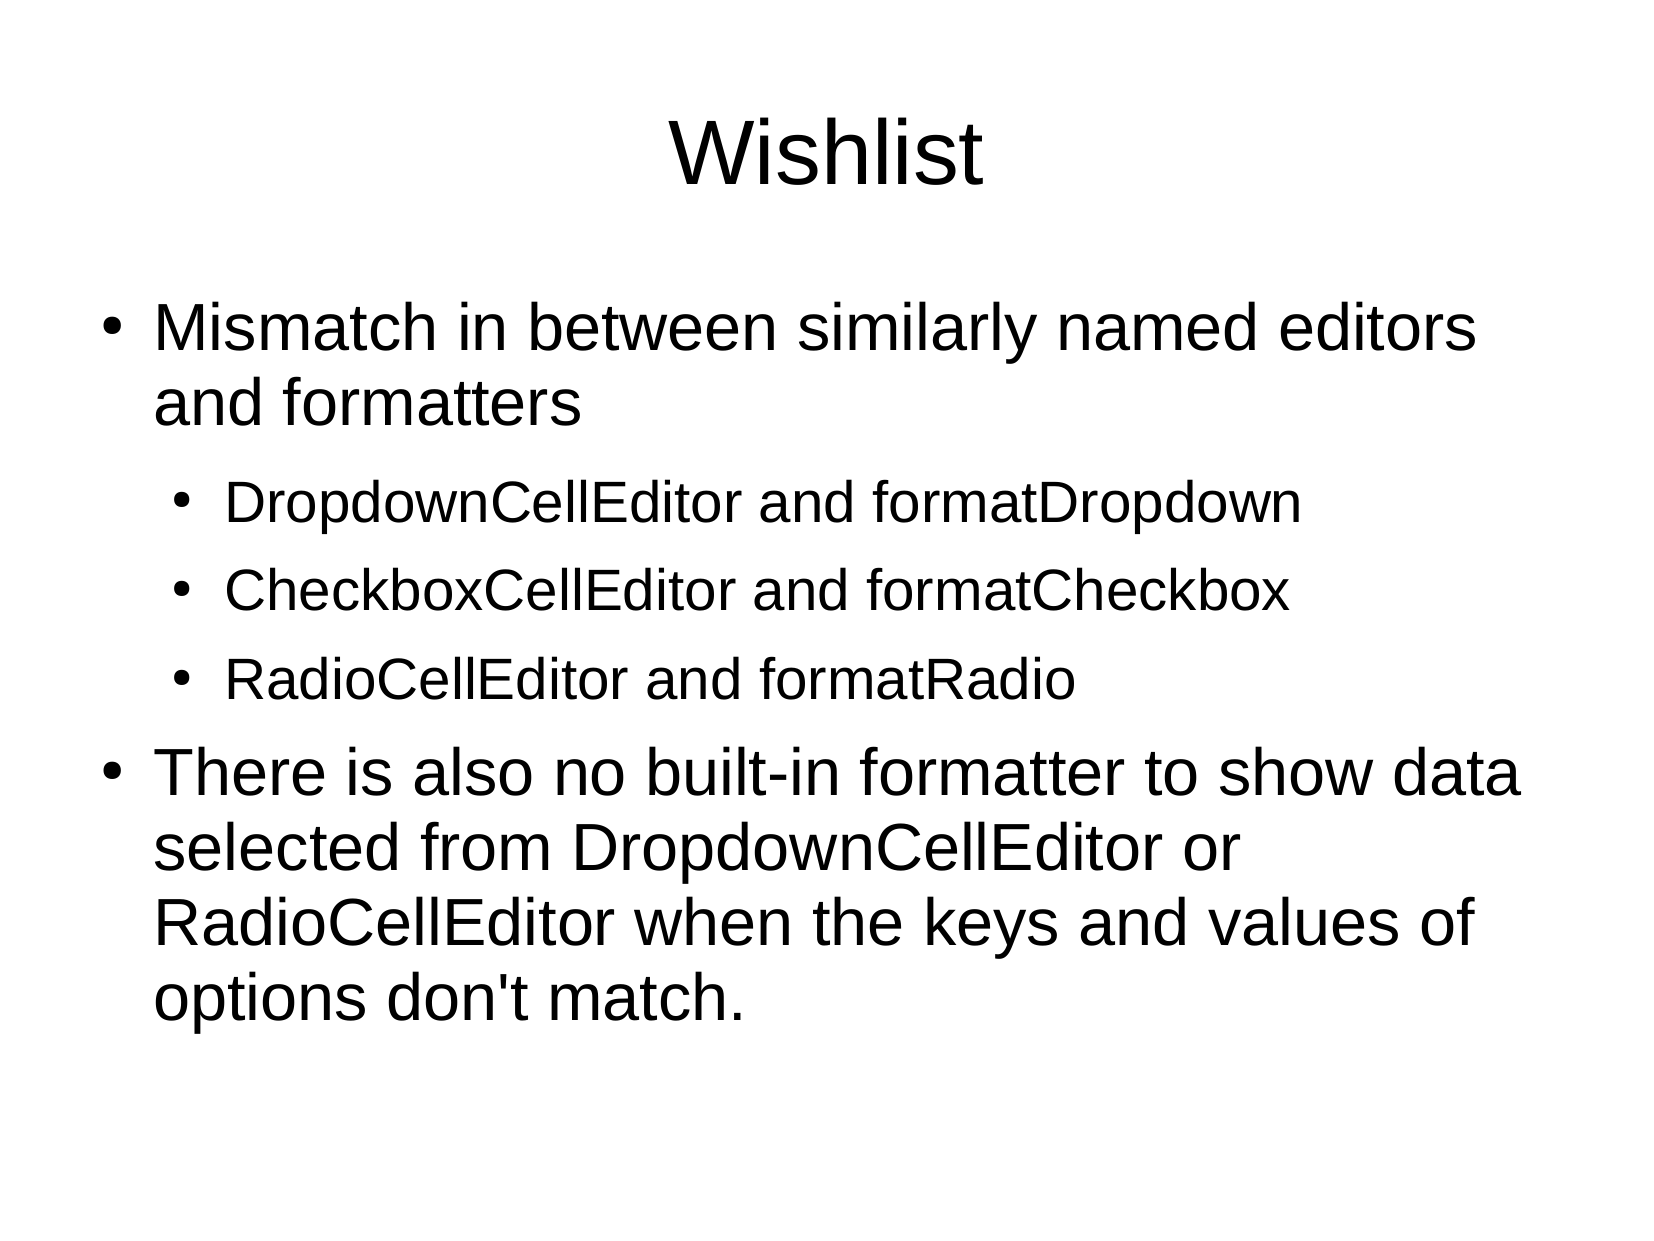

# Wishlist
Mismatch in between similarly named editors and formatters
DropdownCellEditor and formatDropdown
CheckboxCellEditor and formatCheckbox
RadioCellEditor and formatRadio
There is also no built-in formatter to show data selected from DropdownCellEditor or RadioCellEditor when the keys and values of options don't match.